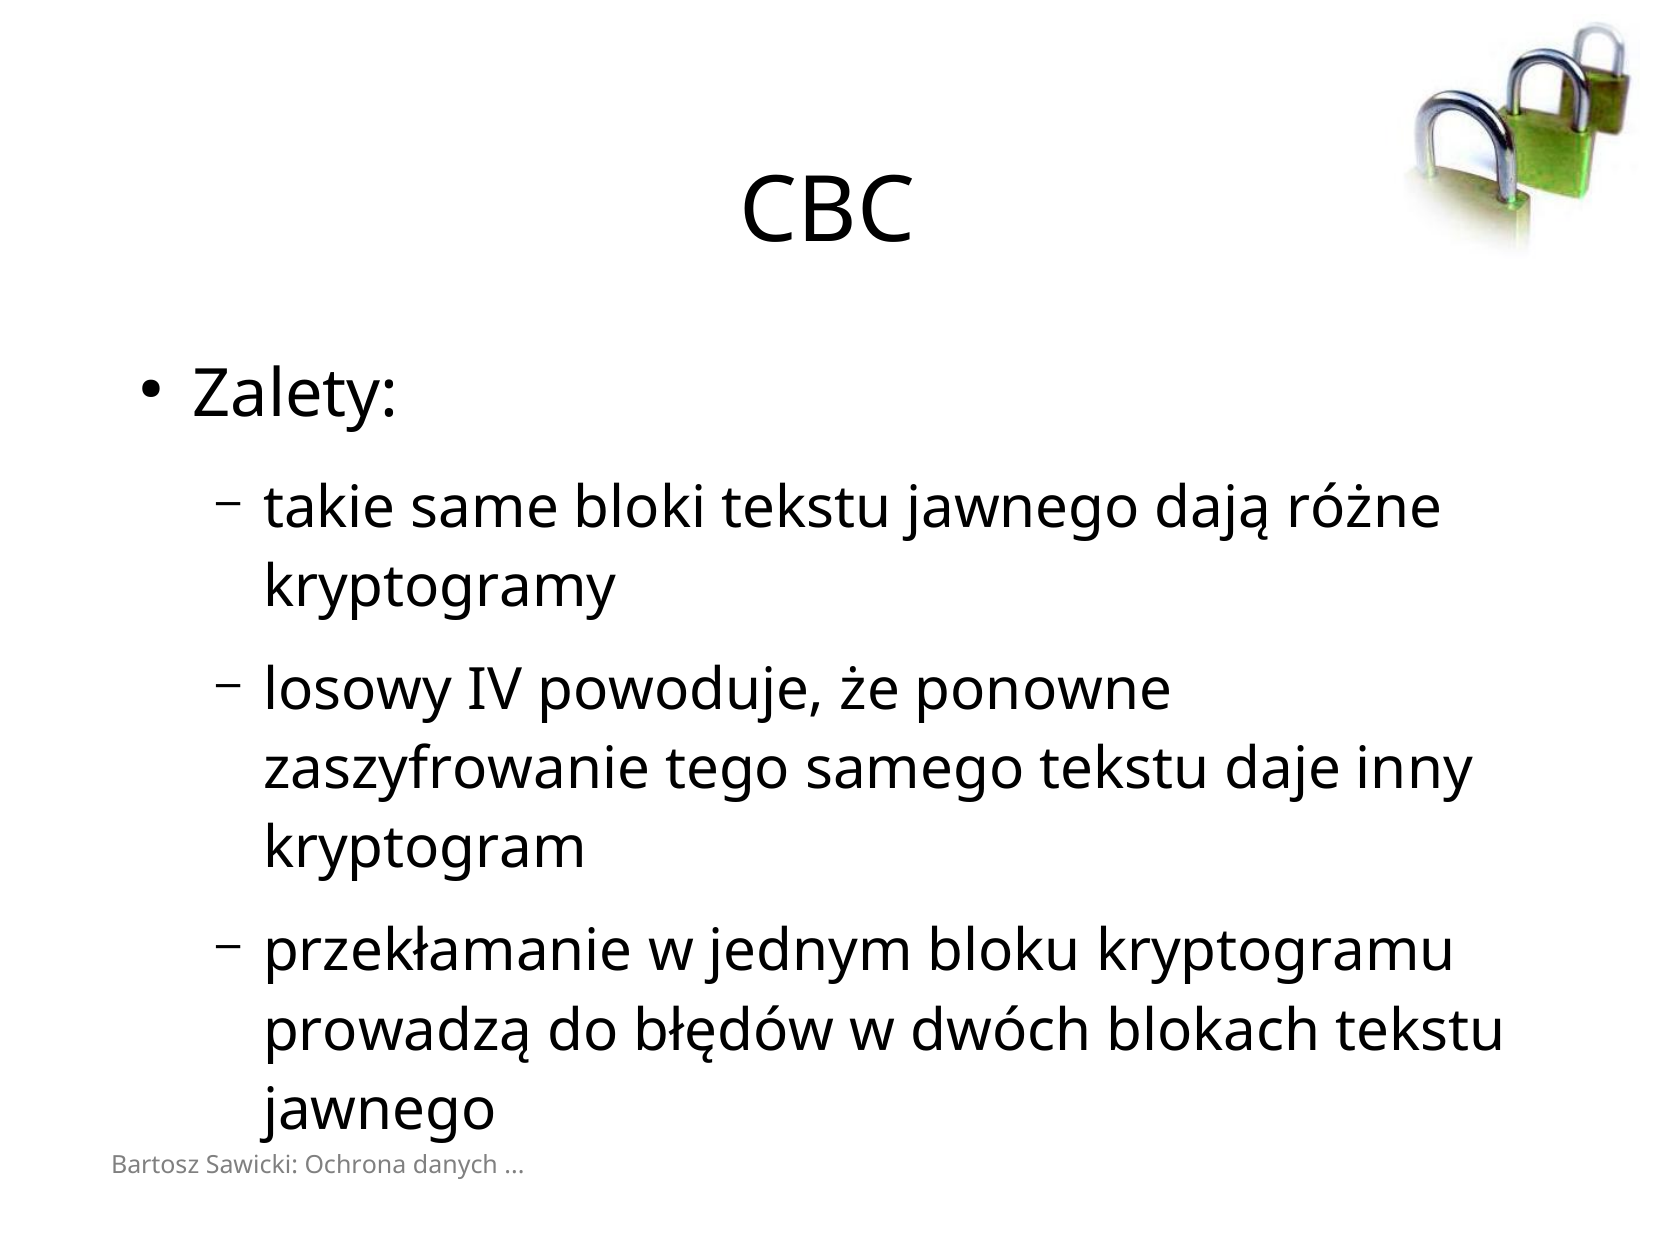

# CBC
Zalety:
takie same bloki tekstu jawnego dają różne kryptogramy
losowy IV powoduje, że ponowne zaszyfrowanie tego samego tekstu daje inny kryptogram
przekłamanie w jednym bloku kryptogramu prowadzą do błędów w dwóch blokach tekstu jawnego